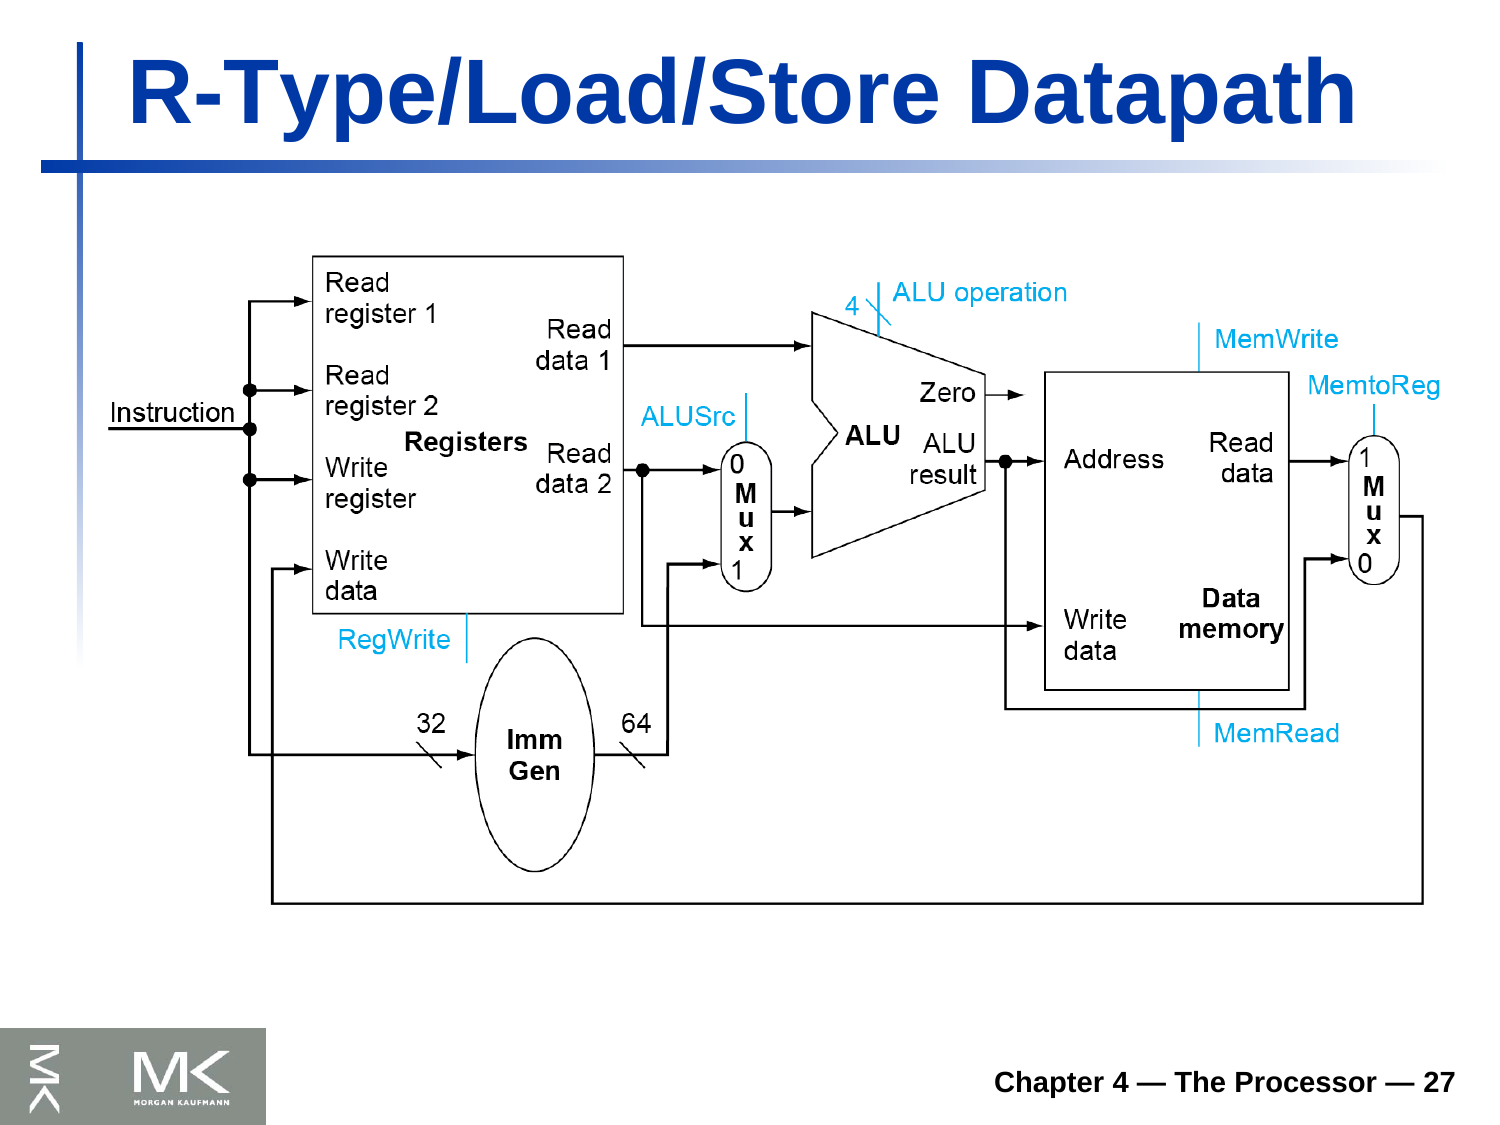

# R-Type/Load/Store Datapath
Chapter 4 — The Processor —